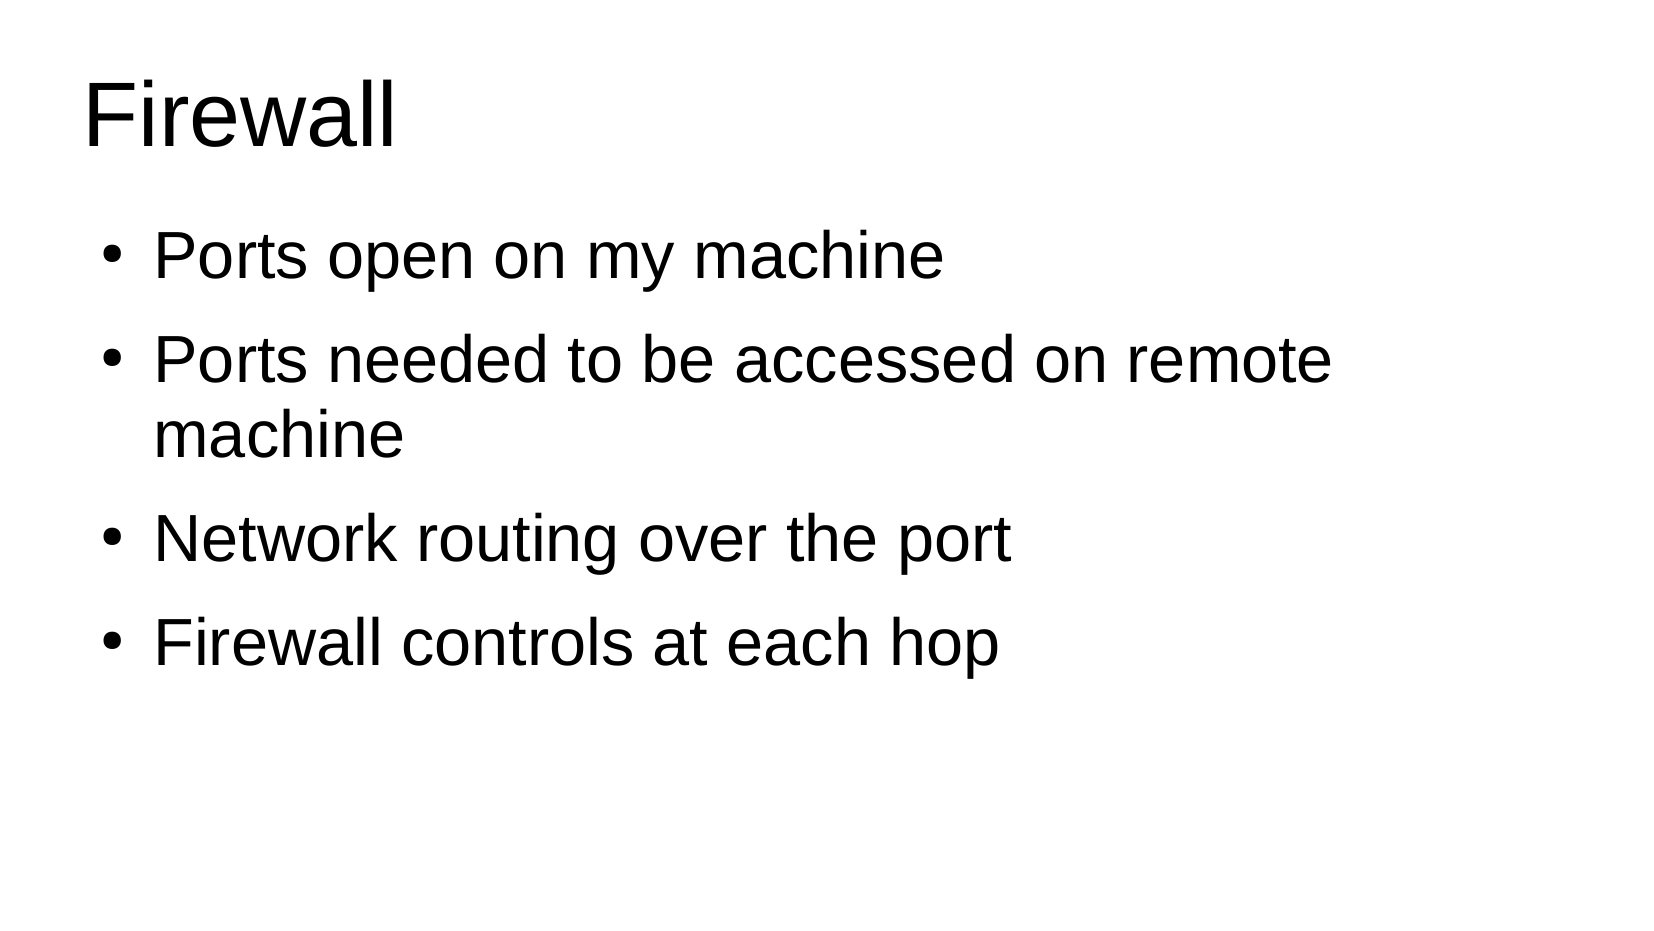

# Firewall
Ports open on my machine
Ports needed to be accessed on remote machine
Network routing over the port
Firewall controls at each hop